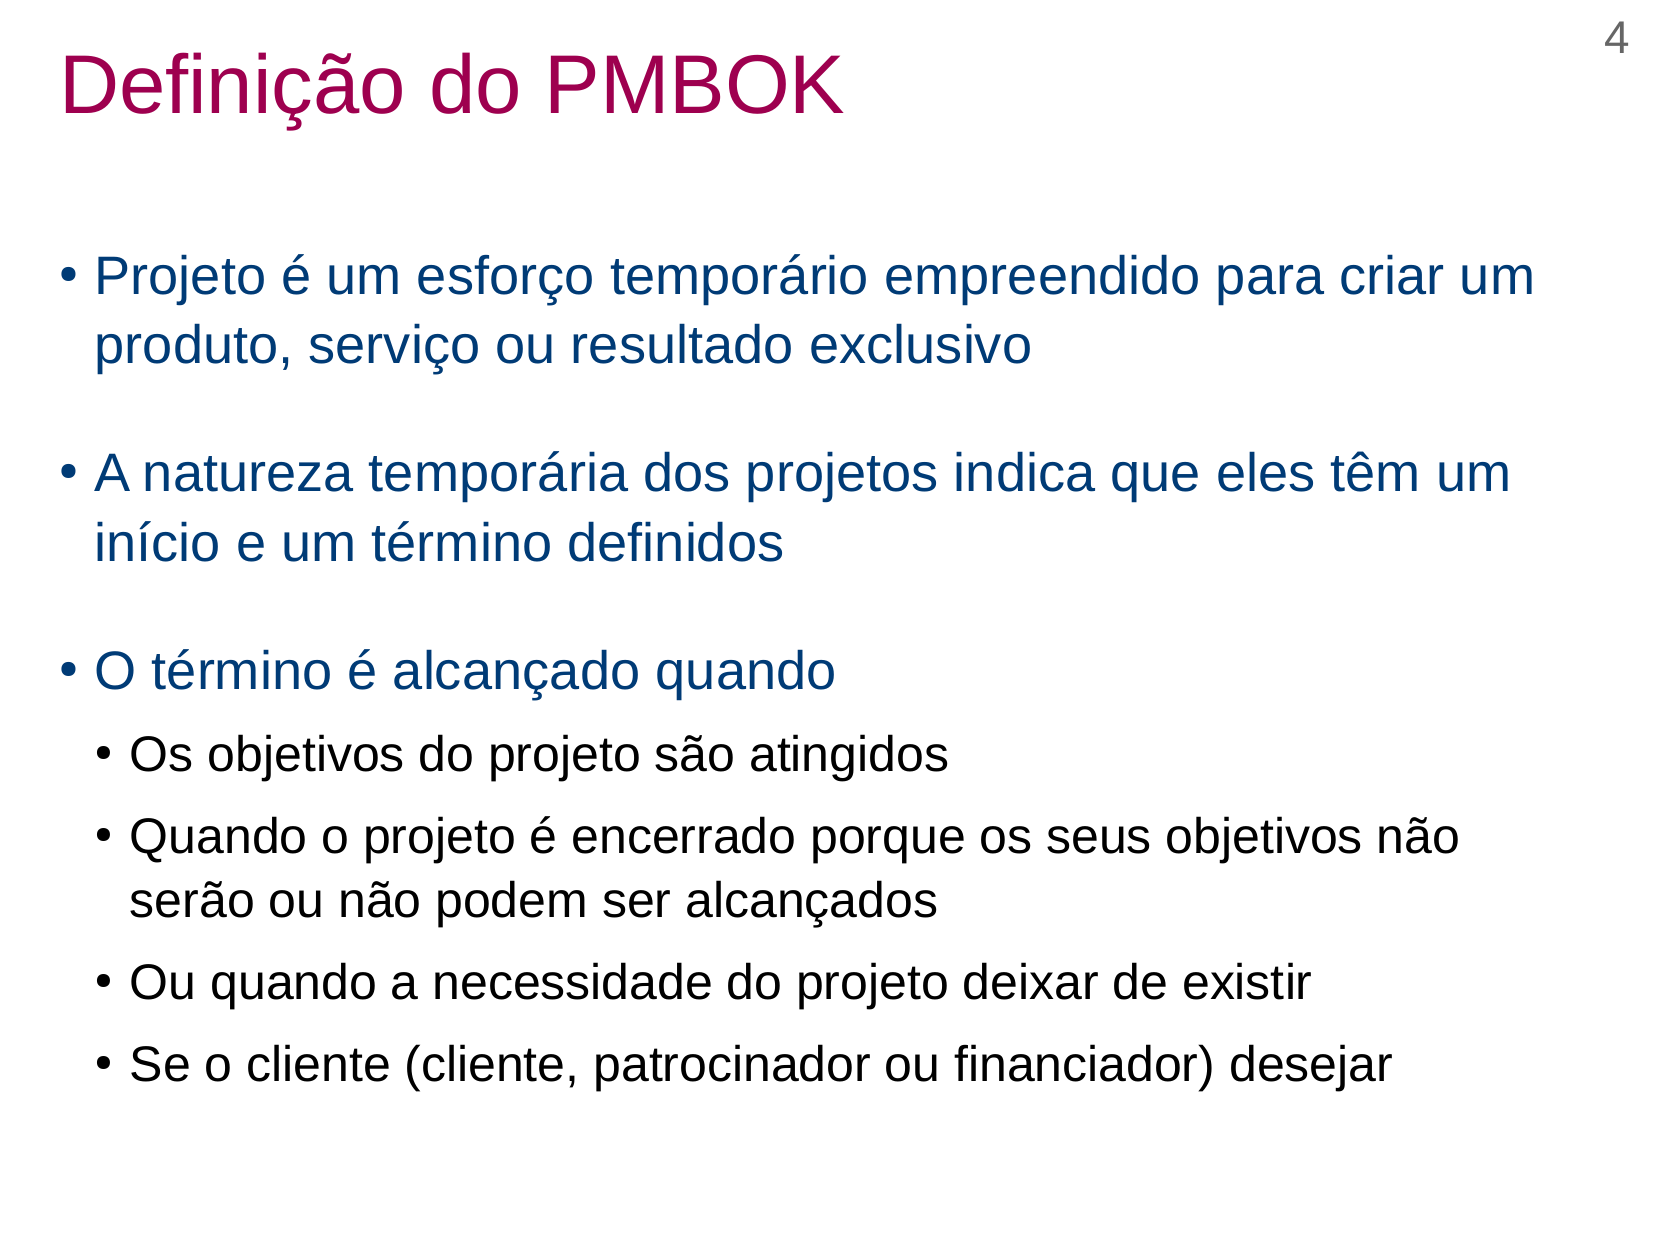

4
# Definição do PMBOK
Projeto é um esforço temporário empreendido para criar um produto, serviço ou resultado exclusivo
A natureza temporária dos projetos indica que eles têm um início e um término definidos
O término é alcançado quando
Os objetivos do projeto são atingidos
Quando o projeto é encerrado porque os seus objetivos não serão ou não podem ser alcançados
Ou quando a necessidade do projeto deixar de existir
Se o cliente (cliente, patrocinador ou financiador) desejar